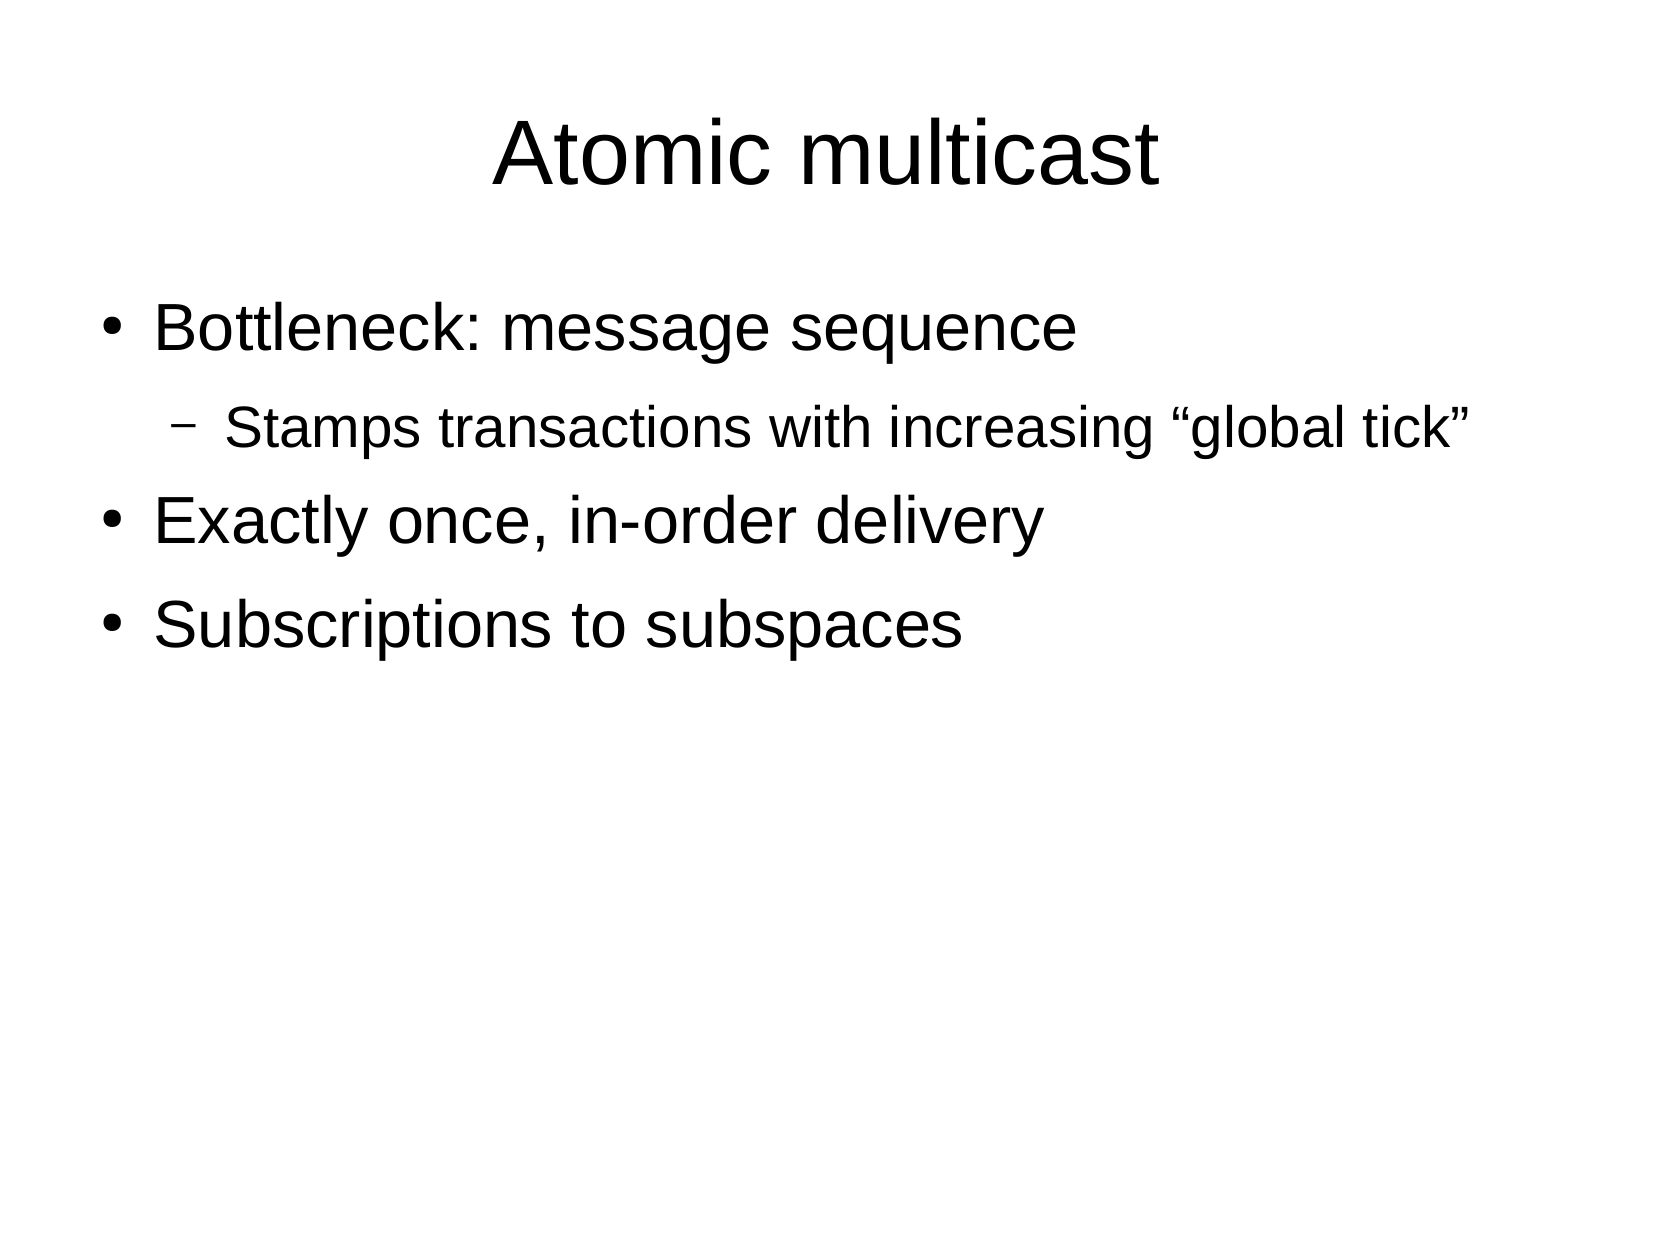

# Atomic multicast
Bottleneck: message sequence
Stamps transactions with increasing “global tick”
Exactly once, in-order delivery
Subscriptions to subspaces